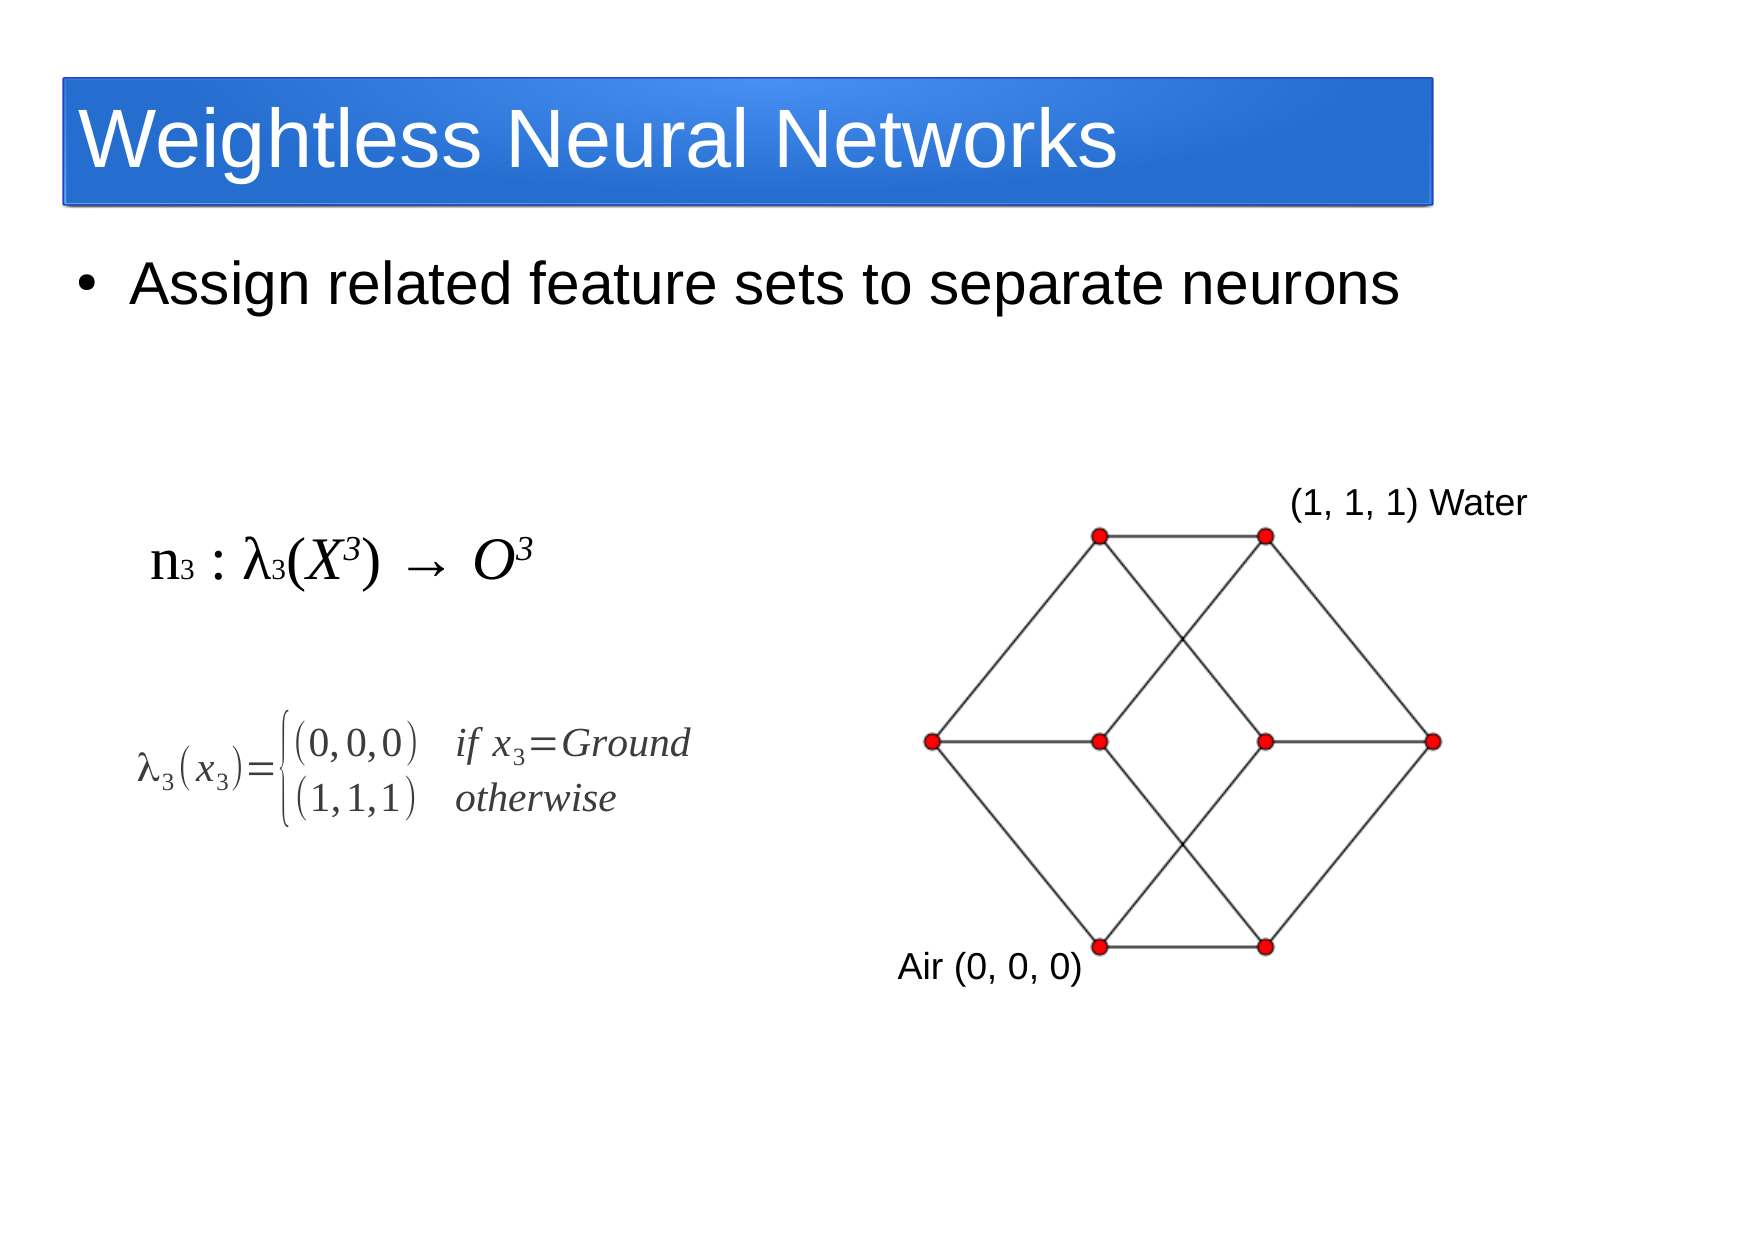

# Weightless Neural Networks
Assign related feature sets to separate neurons
(1, 1, 1) Water
Air (0, 0, 0)
n3 : λ3(X3) → O3